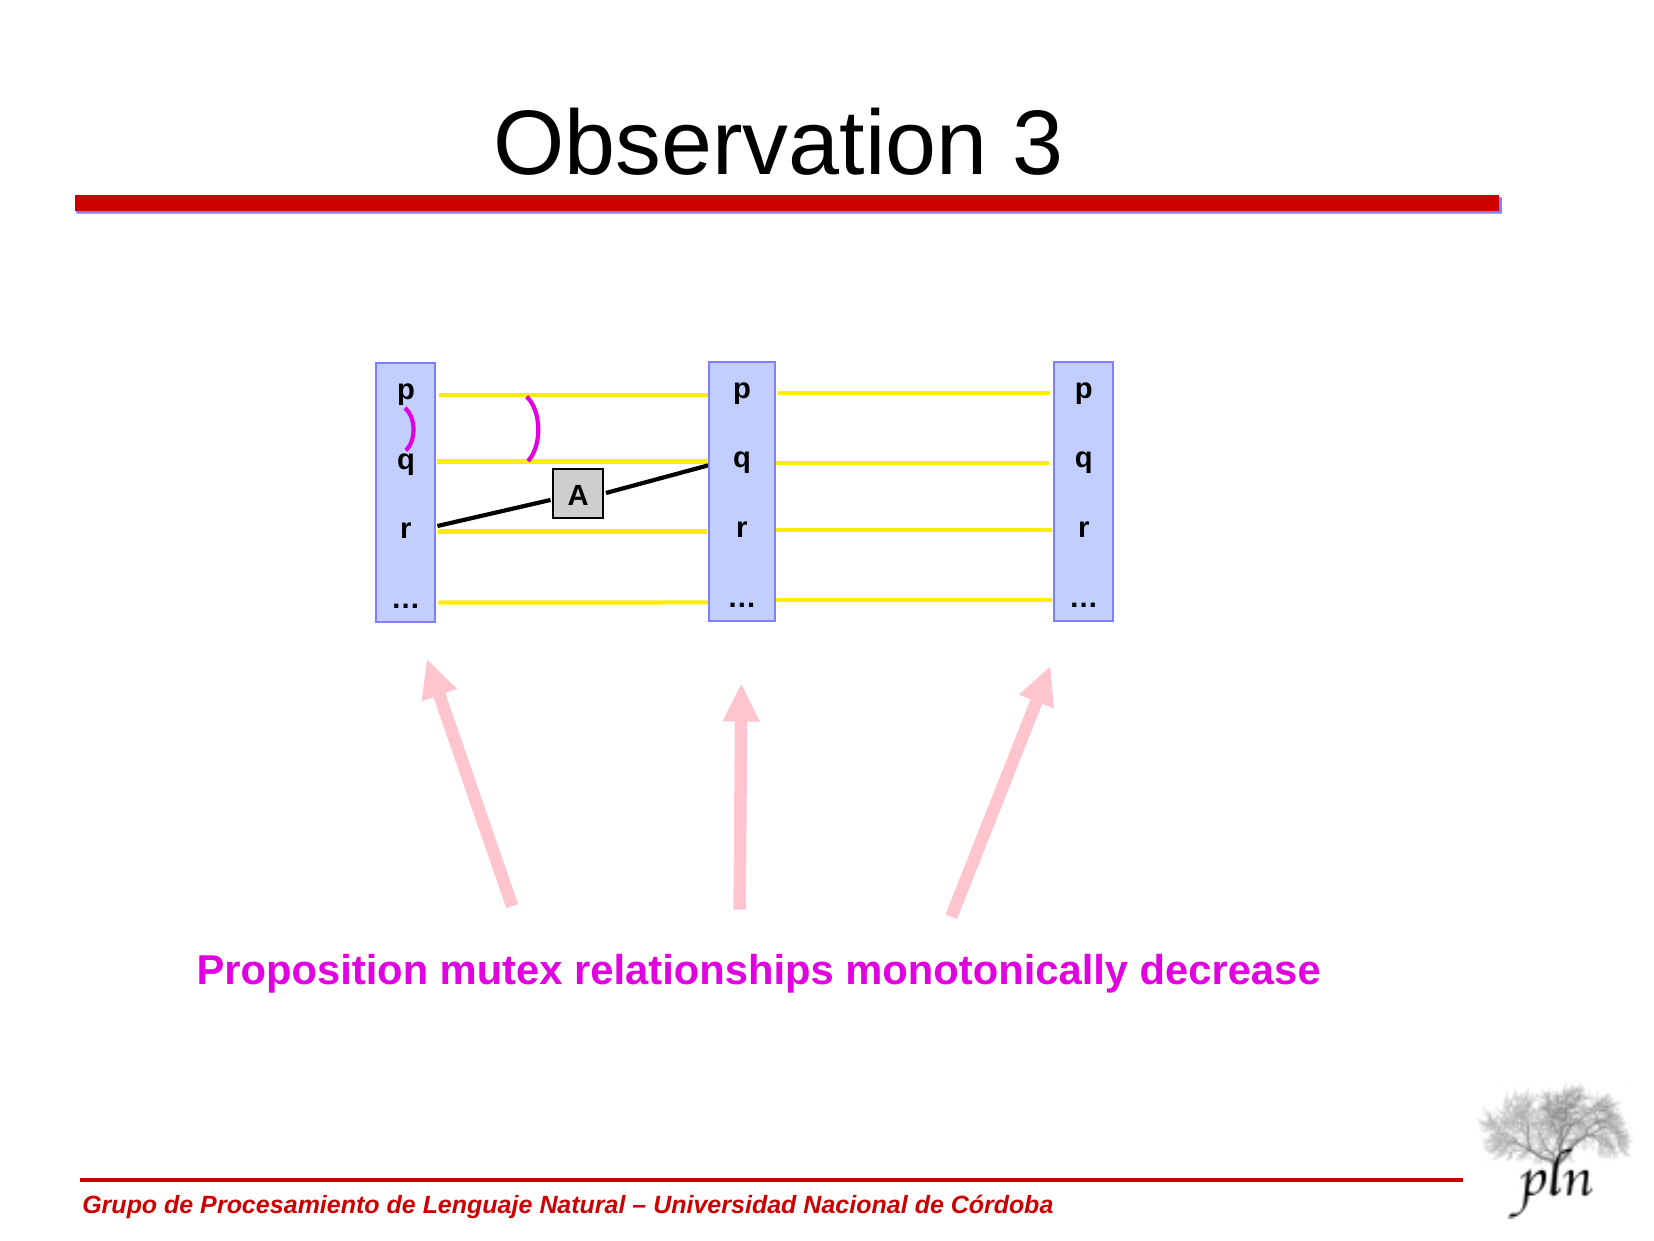

# Observation 3
p
q
r
…
p
q
r
…
p
q
r
…
A
Proposition mutex relationships monotonically decrease